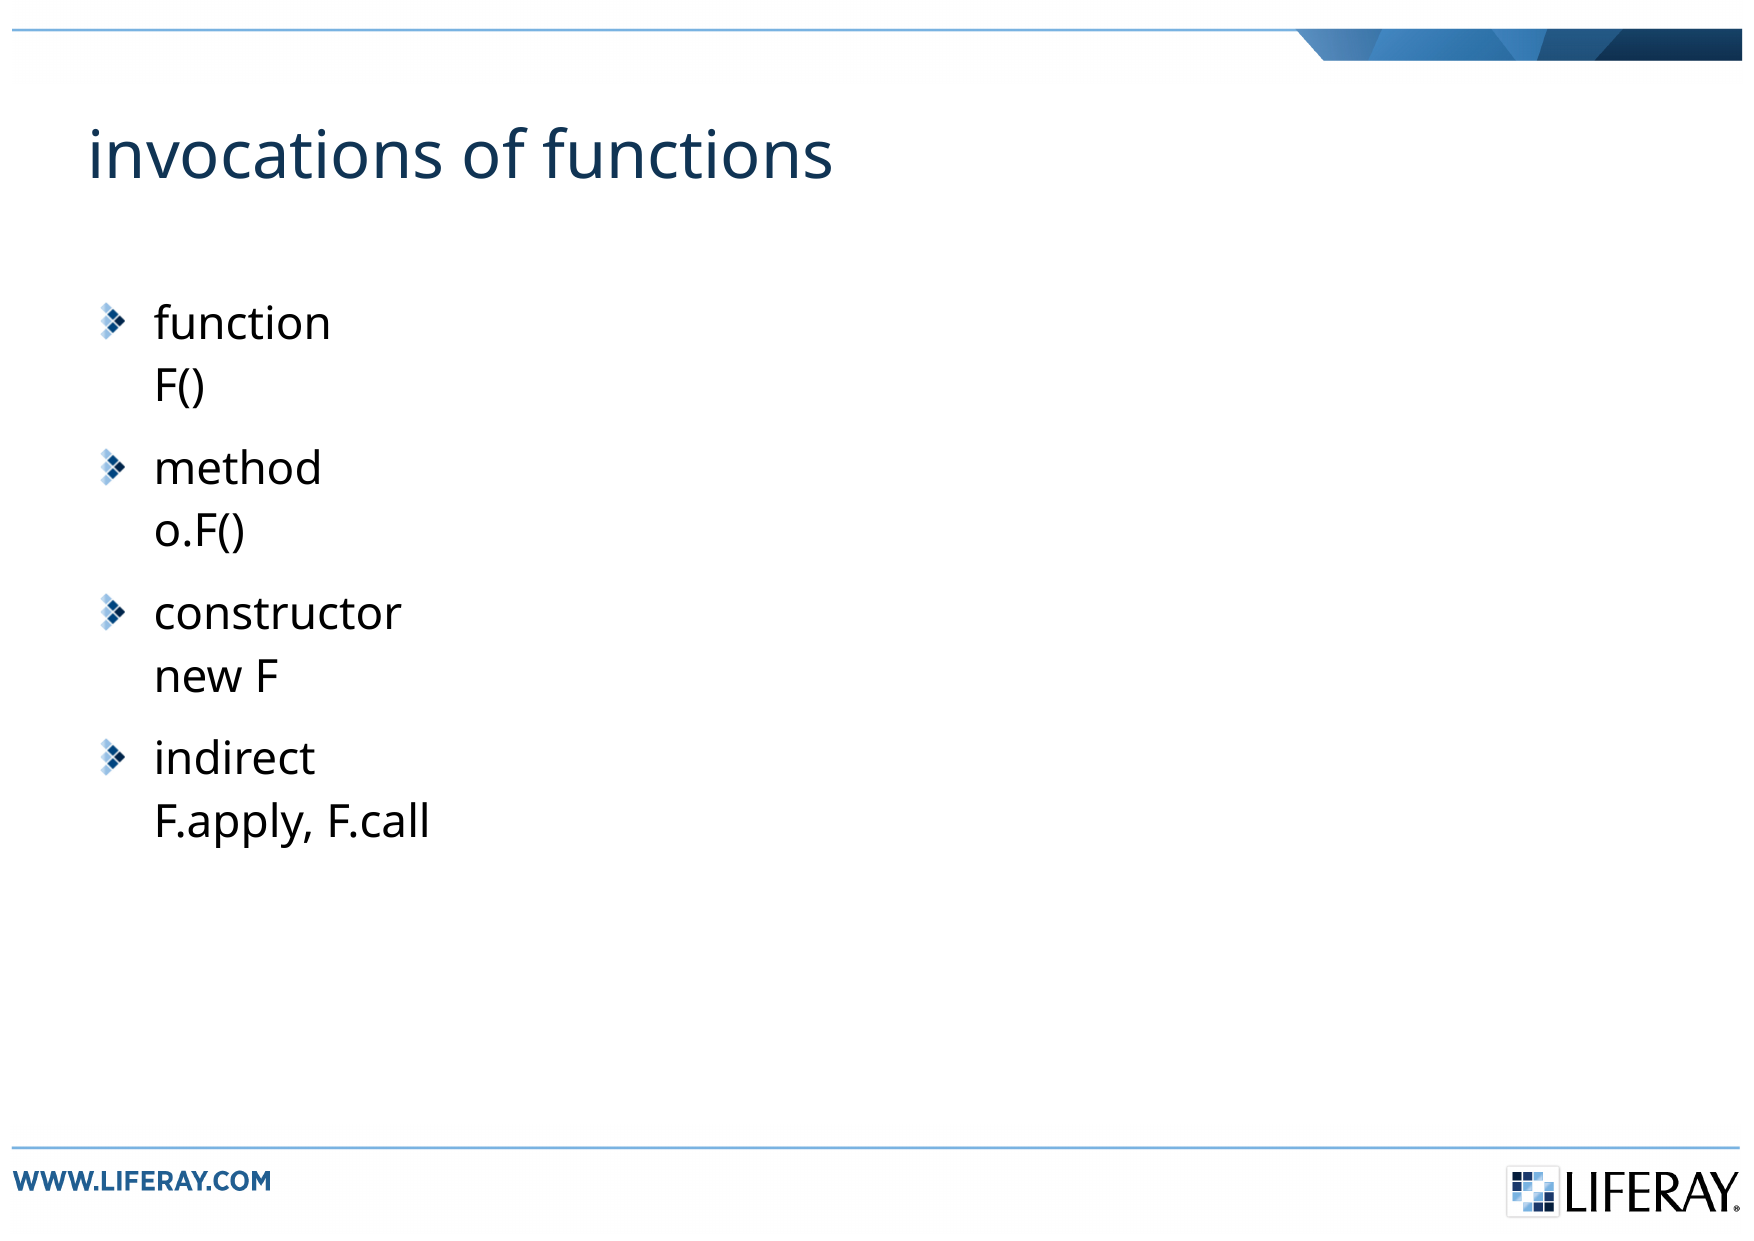

# invocations of functions
function
F()
method
o.F()
constructor
new F
indirect
F.apply, F.call